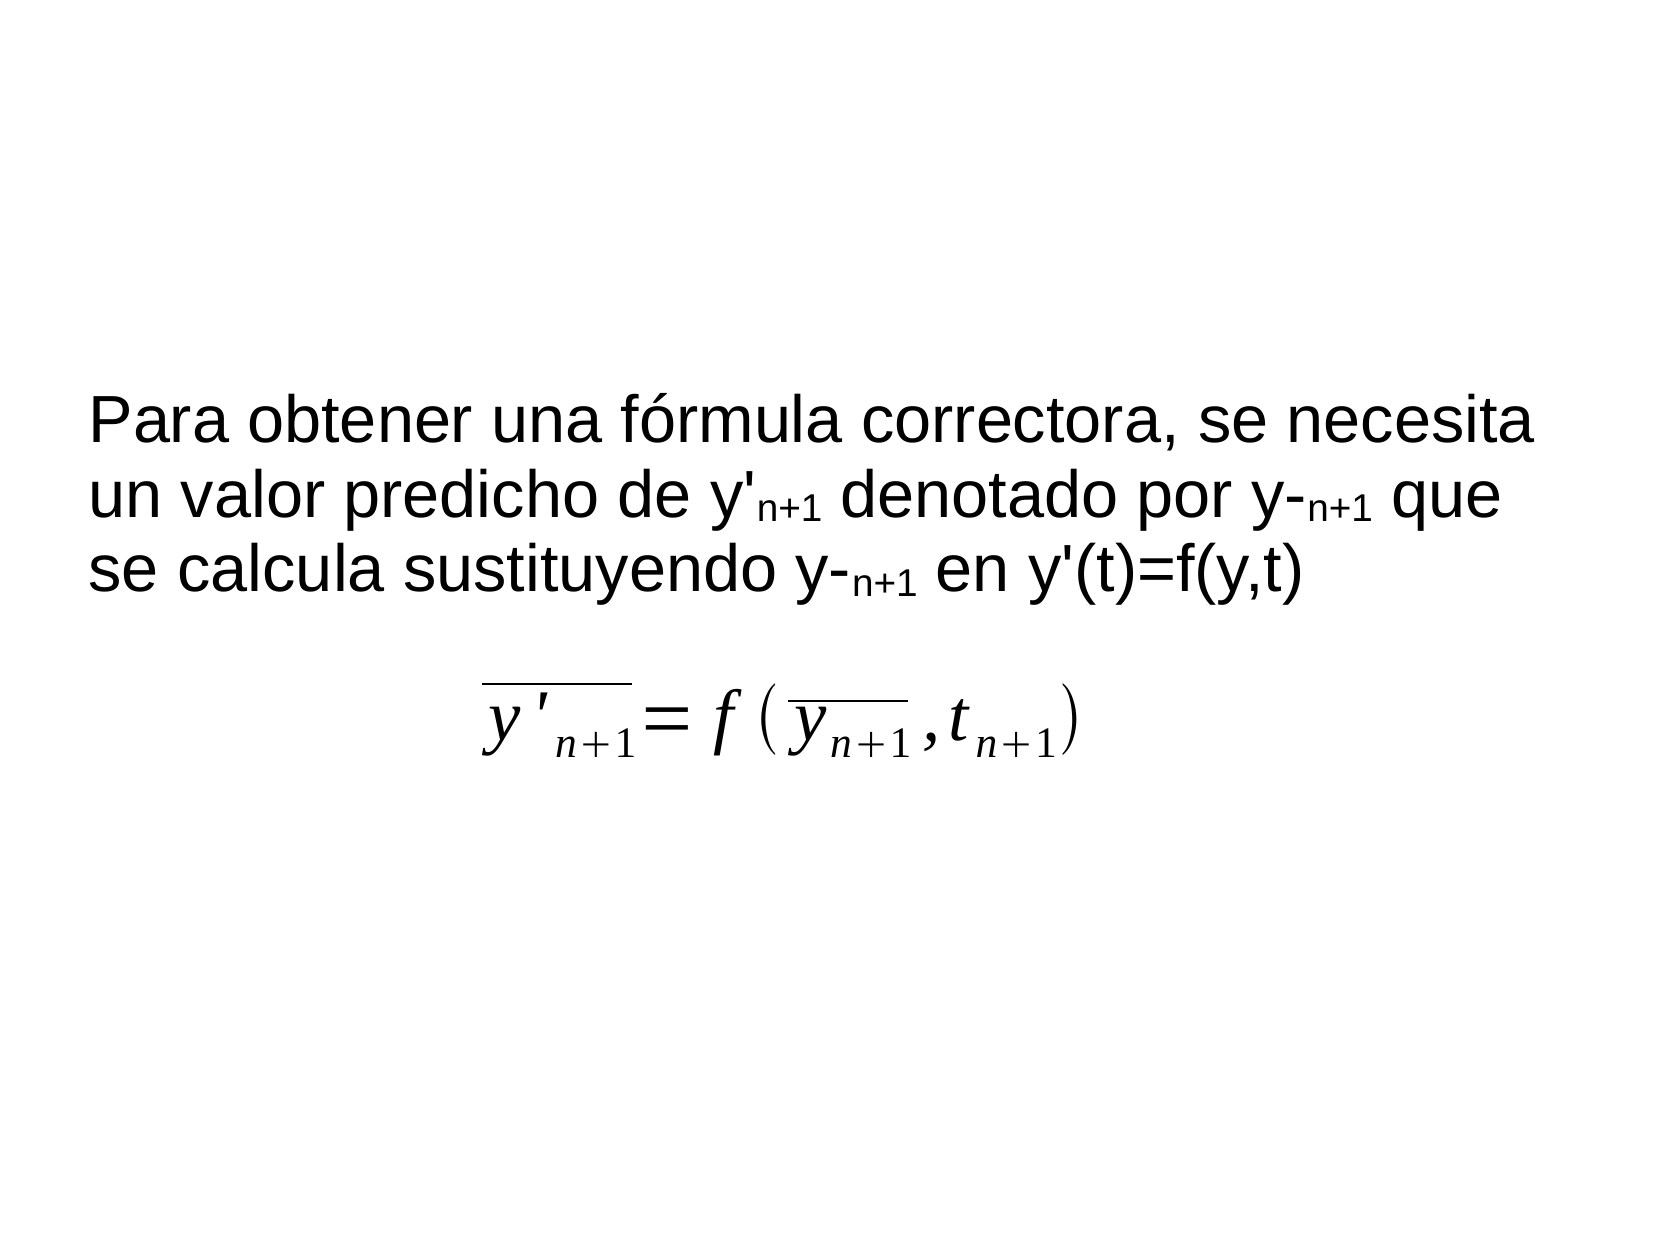

#
Para obtener una fórmula correctora, se necesita un valor predicho de y'n+1 denotado por y-n+1 que se calcula sustituyendo y-n+1 en y'(t)=f(y,t)